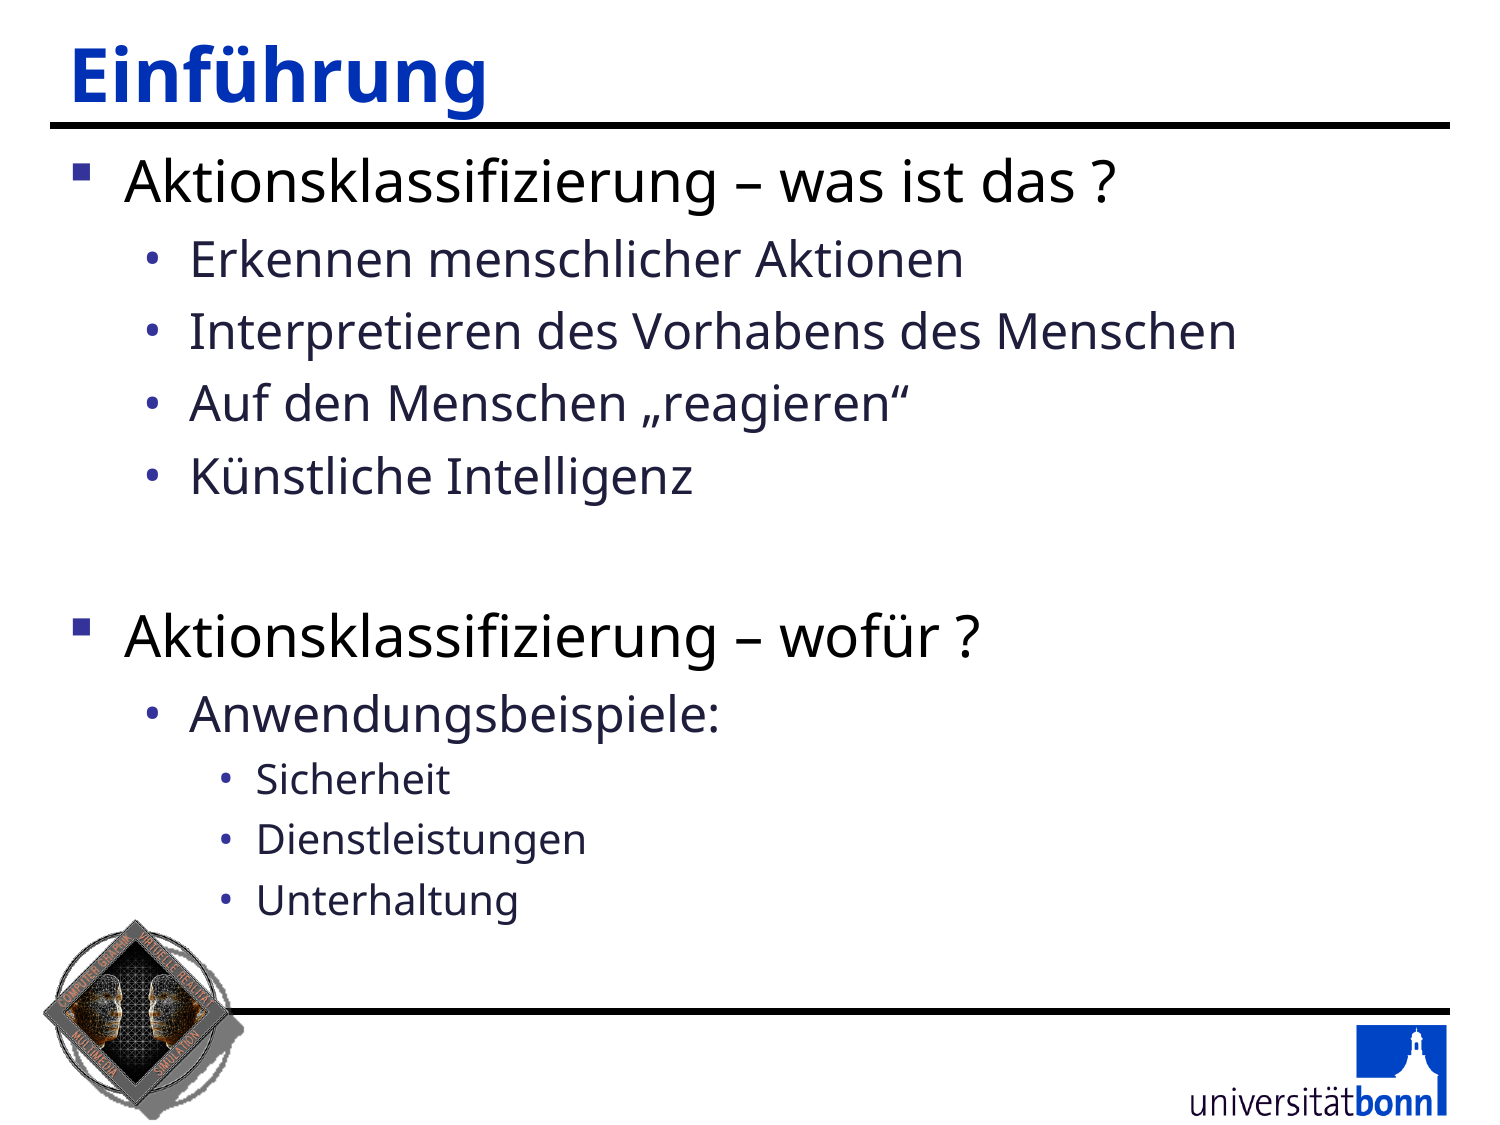

# Einführung
Aktionsklassifizierung – was ist das ?
Erkennen menschlicher Aktionen
Interpretieren des Vorhabens des Menschen
Auf den Menschen „reagieren“
Künstliche Intelligenz
Aktionsklassifizierung – wofür ?
Anwendungsbeispiele:
Sicherheit
Dienstleistungen
Unterhaltung